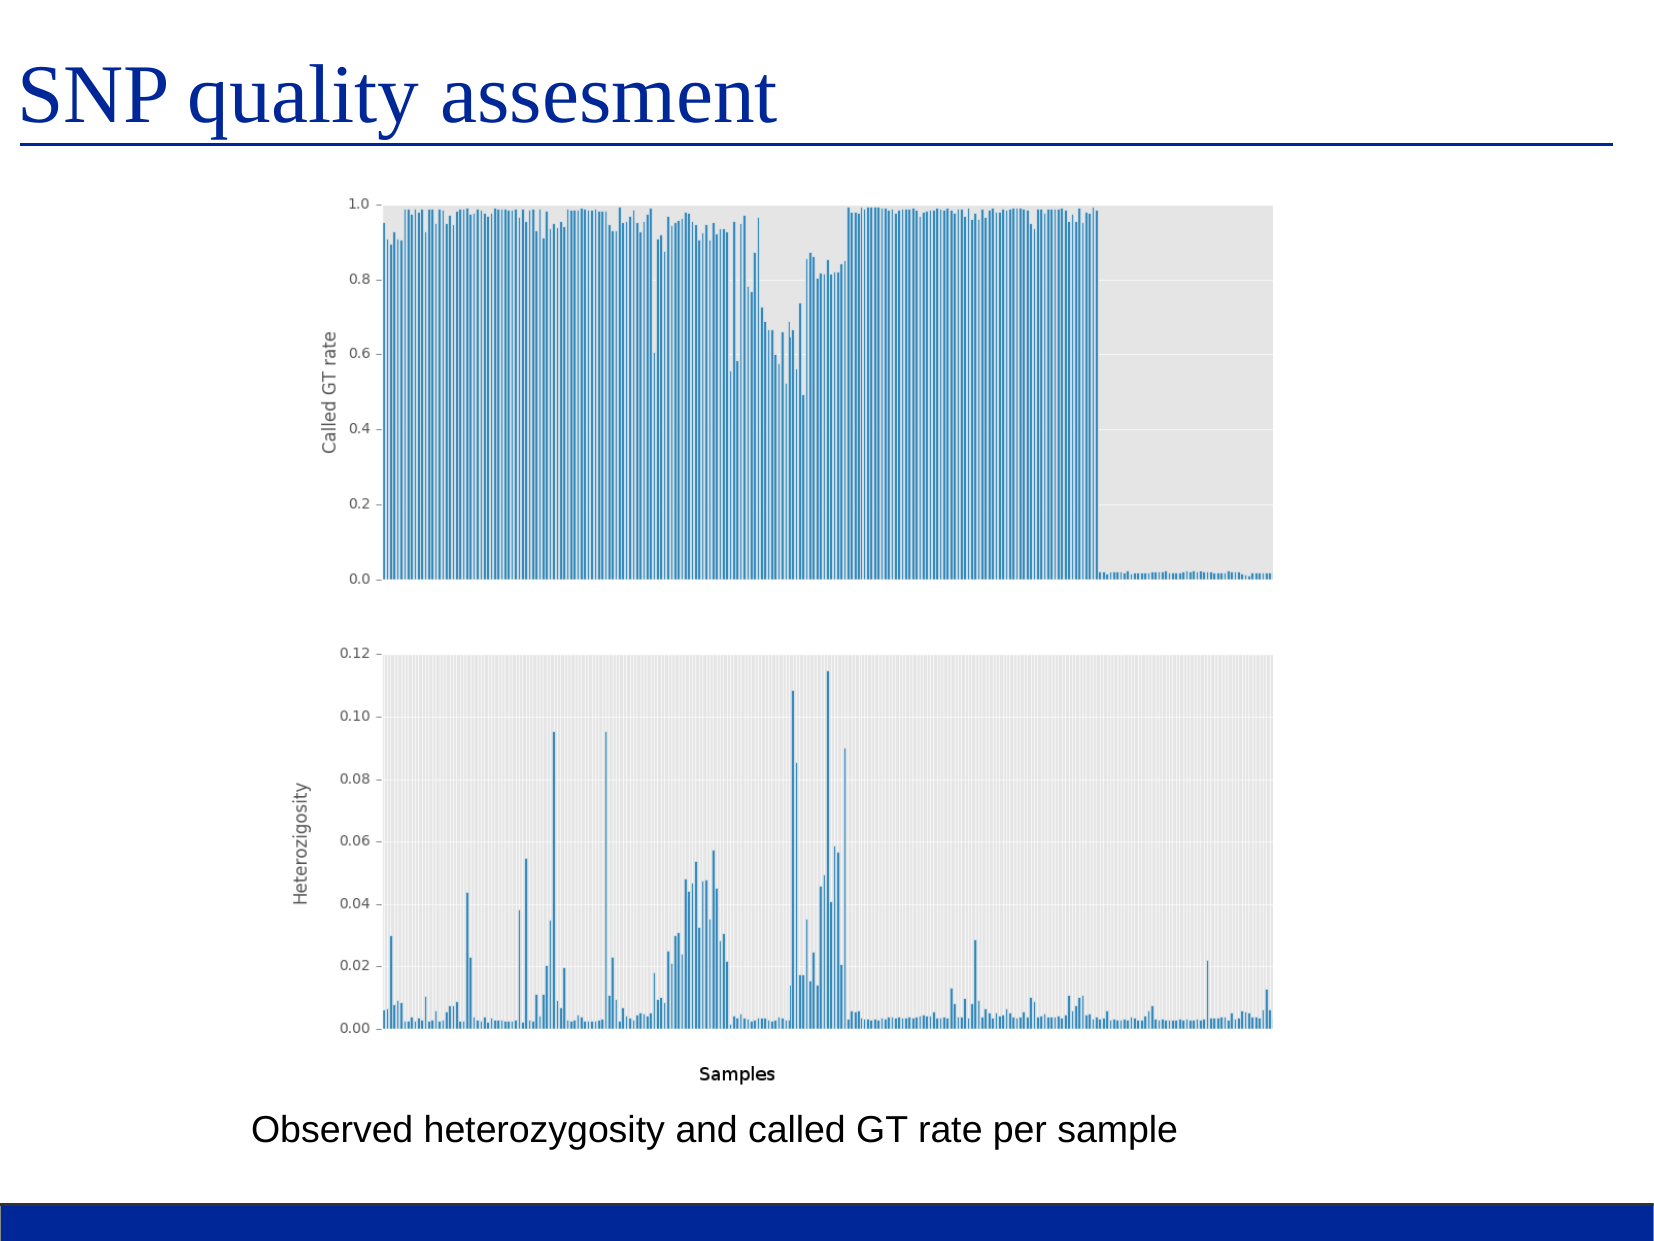

# SNP quality assesment
Observed heterozygosity and called GT rate per sample